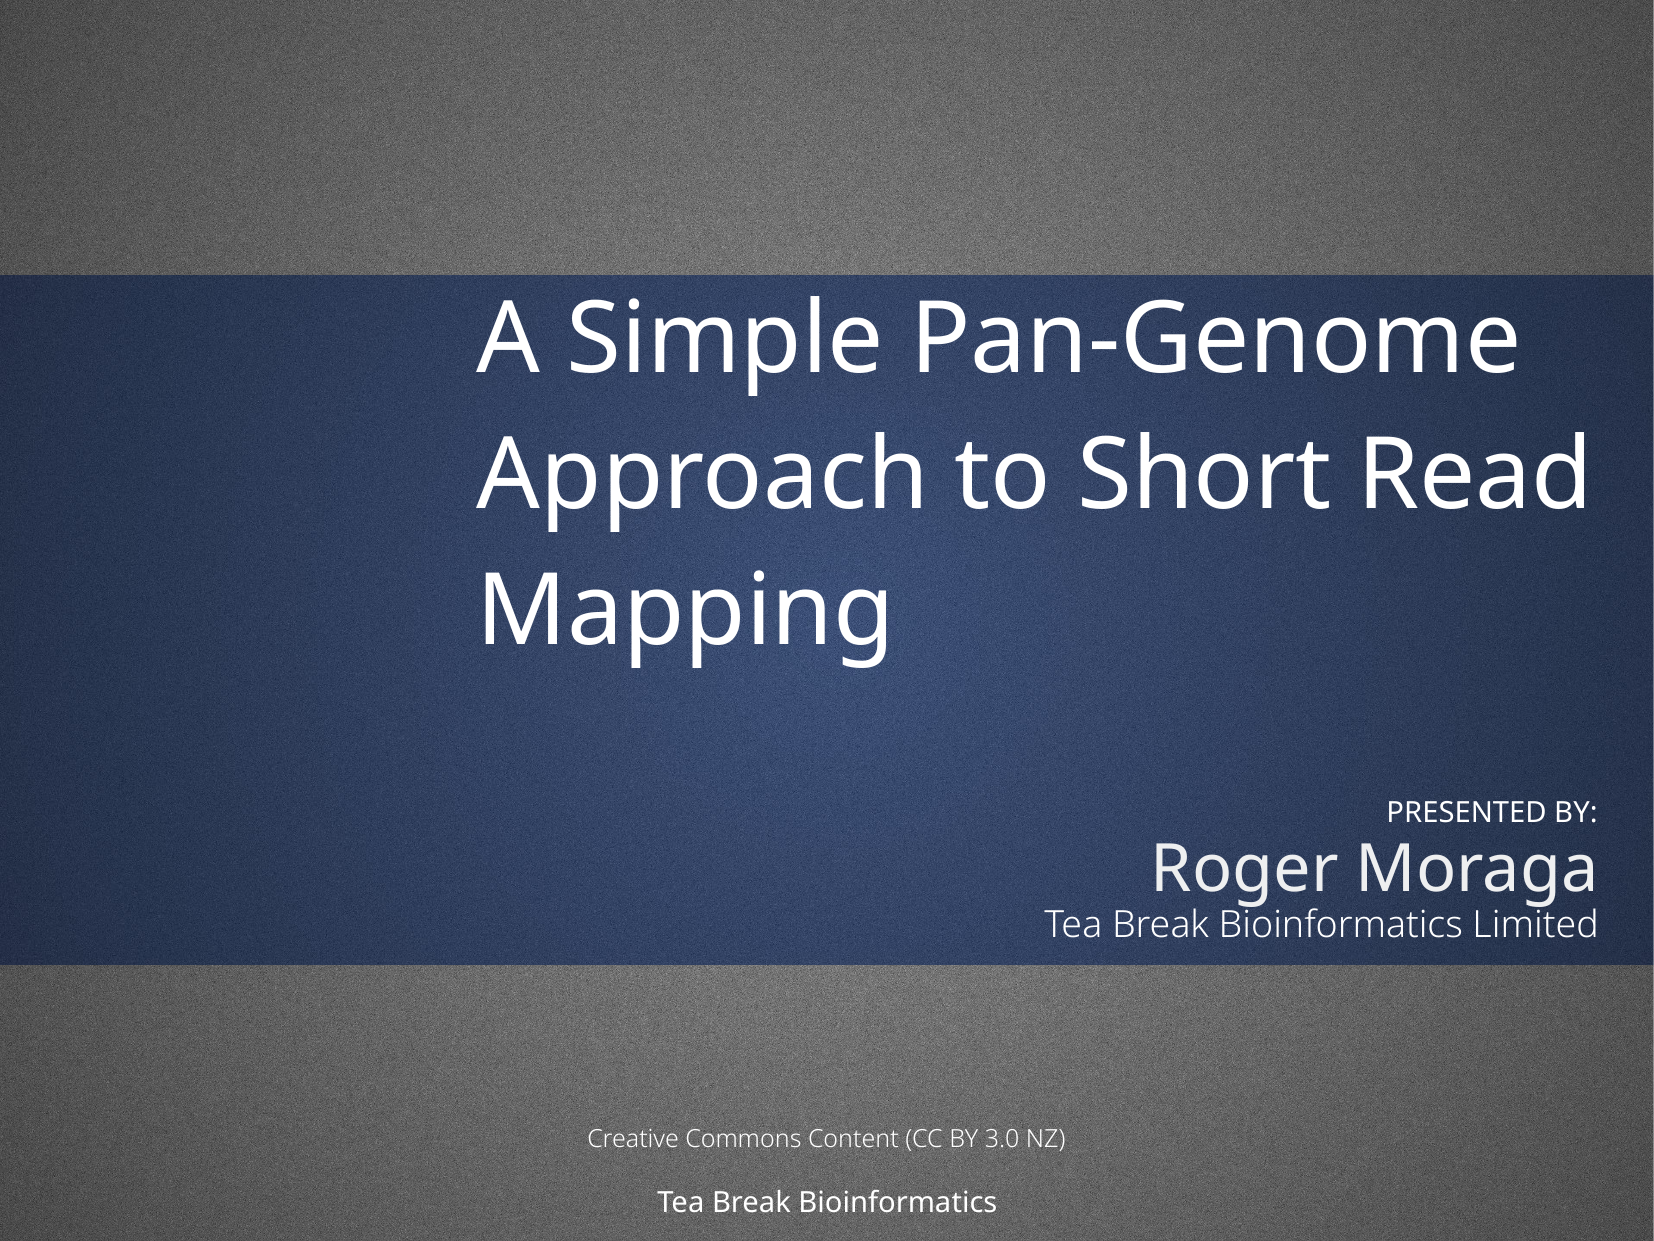

# A Simple Pan-Genome Approach to Short Read Mapping
PRESENTED BY:
Roger Moraga
Tea Break Bioinformatics Limited
Creative Commons Content (CC BY 3.0 NZ)